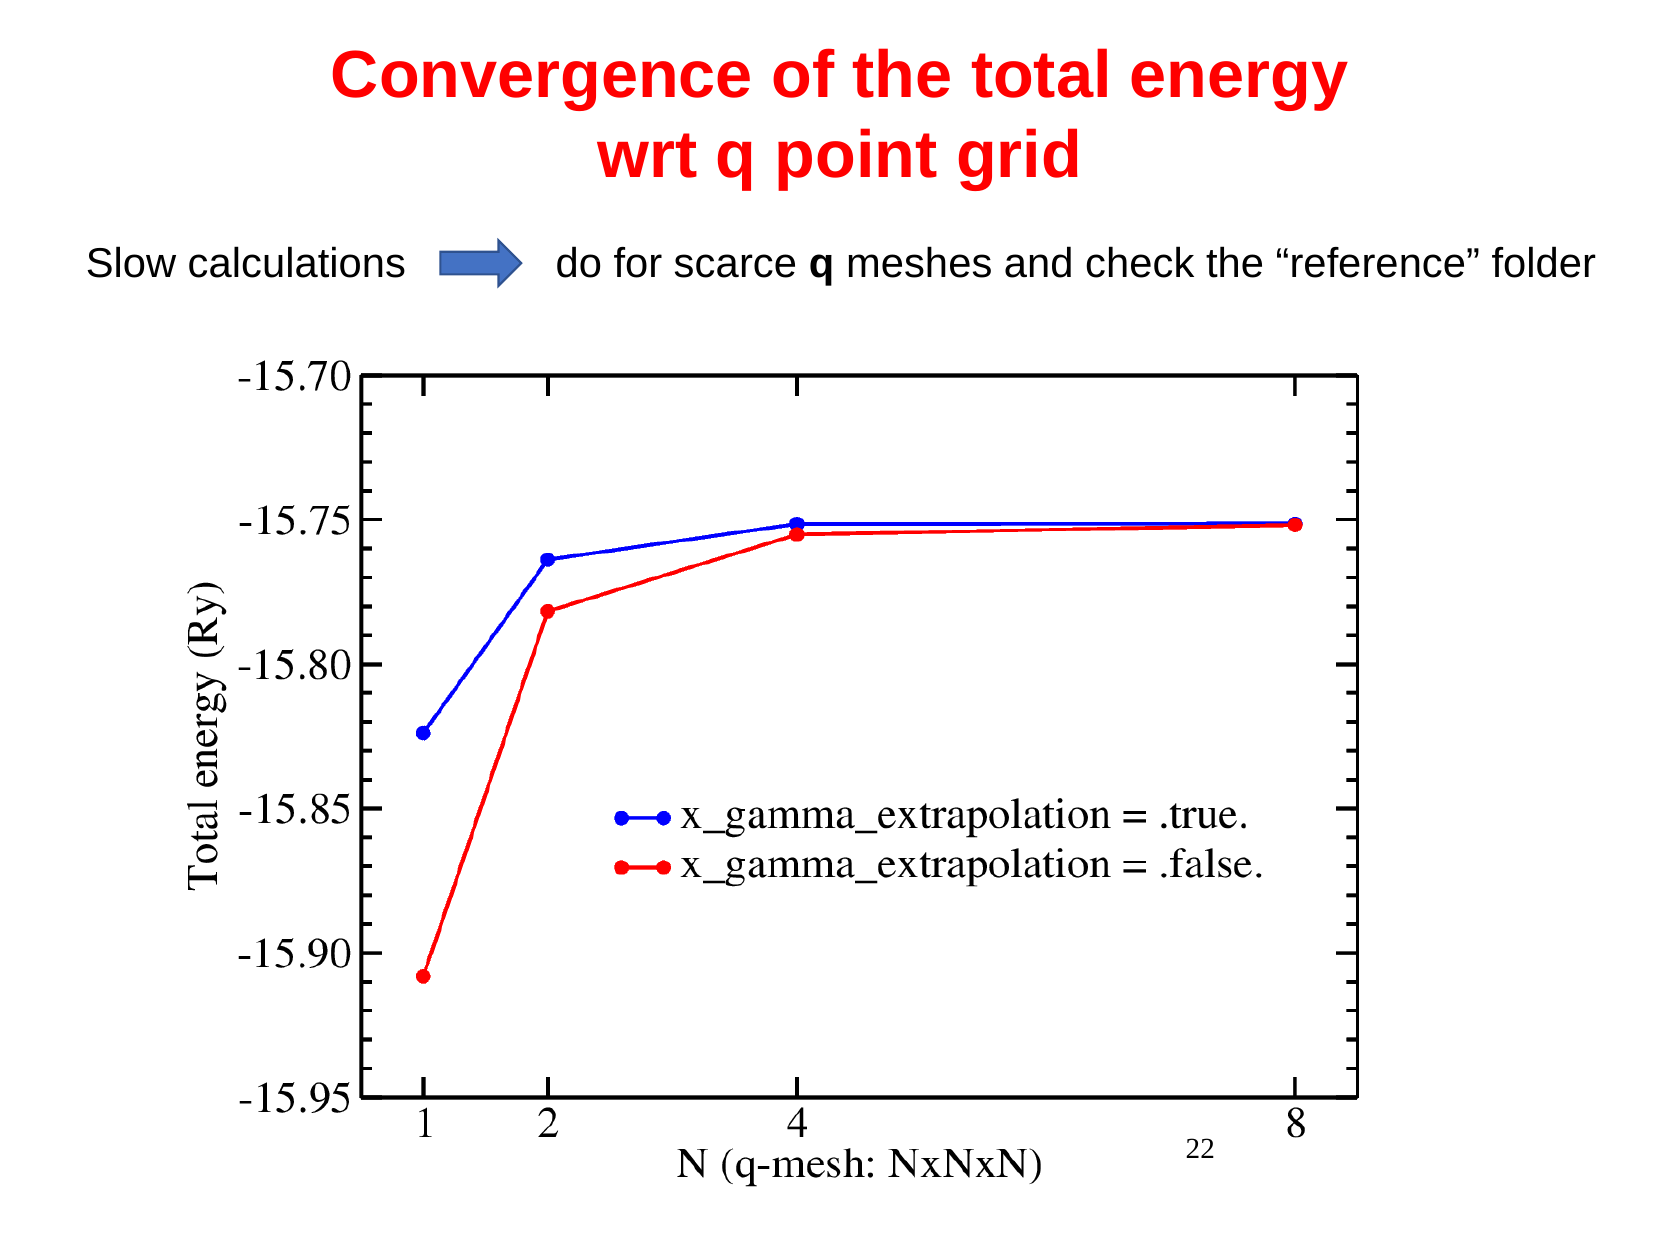

# Convergence of the total energy wrt q point grid
Slow calculations do for scarce q meshes and check the “reference” folder